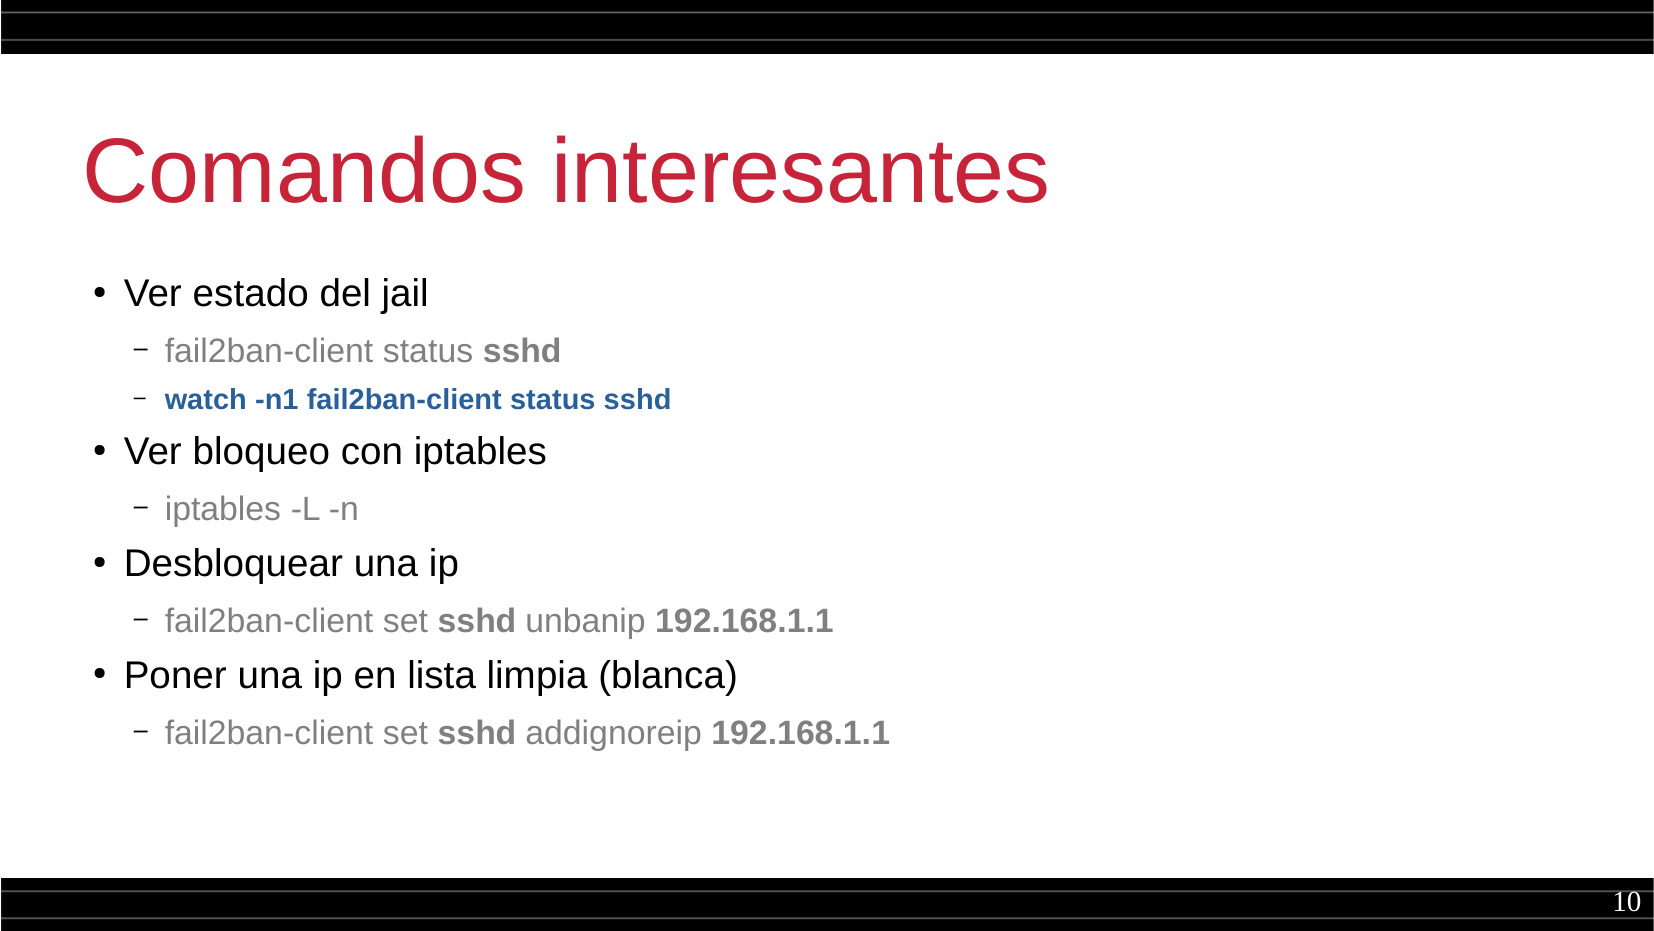

# Comandos interesantes
Ver estado del jail
fail2ban-client status sshd
watch -n1 fail2ban-client status sshd
Ver bloqueo con iptables
iptables -L -n
Desbloquear una ip
fail2ban-client set sshd unbanip 192.168.1.1
Poner una ip en lista limpia (blanca)
fail2ban-client set sshd addignoreip 192.168.1.1